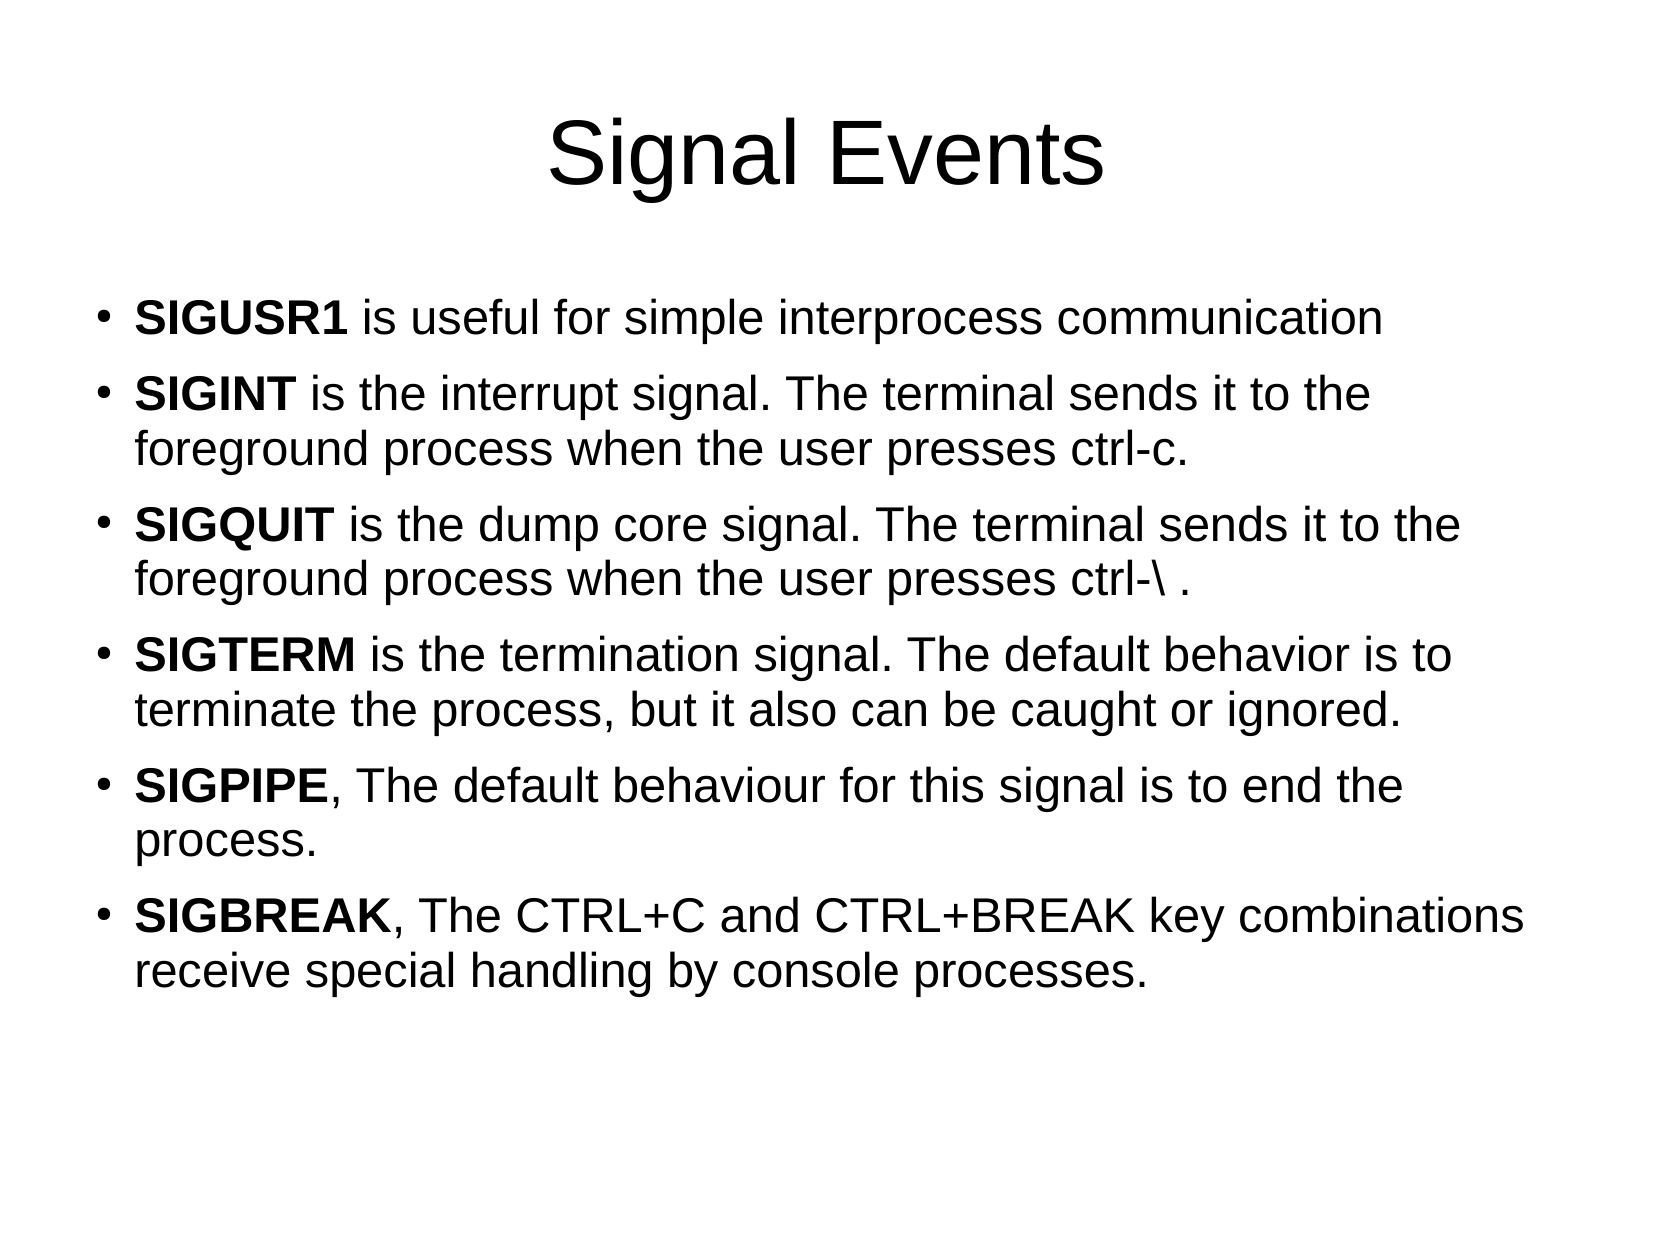

# Signal Events
SIGUSR1 is useful for simple interprocess communication
SIGINT is the interrupt signal. The terminal sends it to the foreground process when the user presses ctrl-c.
SIGQUIT is the dump core signal. The terminal sends it to the foreground process when the user presses ctrl-\ .
SIGTERM is the termination signal. The default behavior is to terminate the process, but it also can be caught or ignored.
SIGPIPE, The default behaviour for this signal is to end the process.
SIGBREAK, The CTRL+C and CTRL+BREAK key combinations receive special handling by console processes.